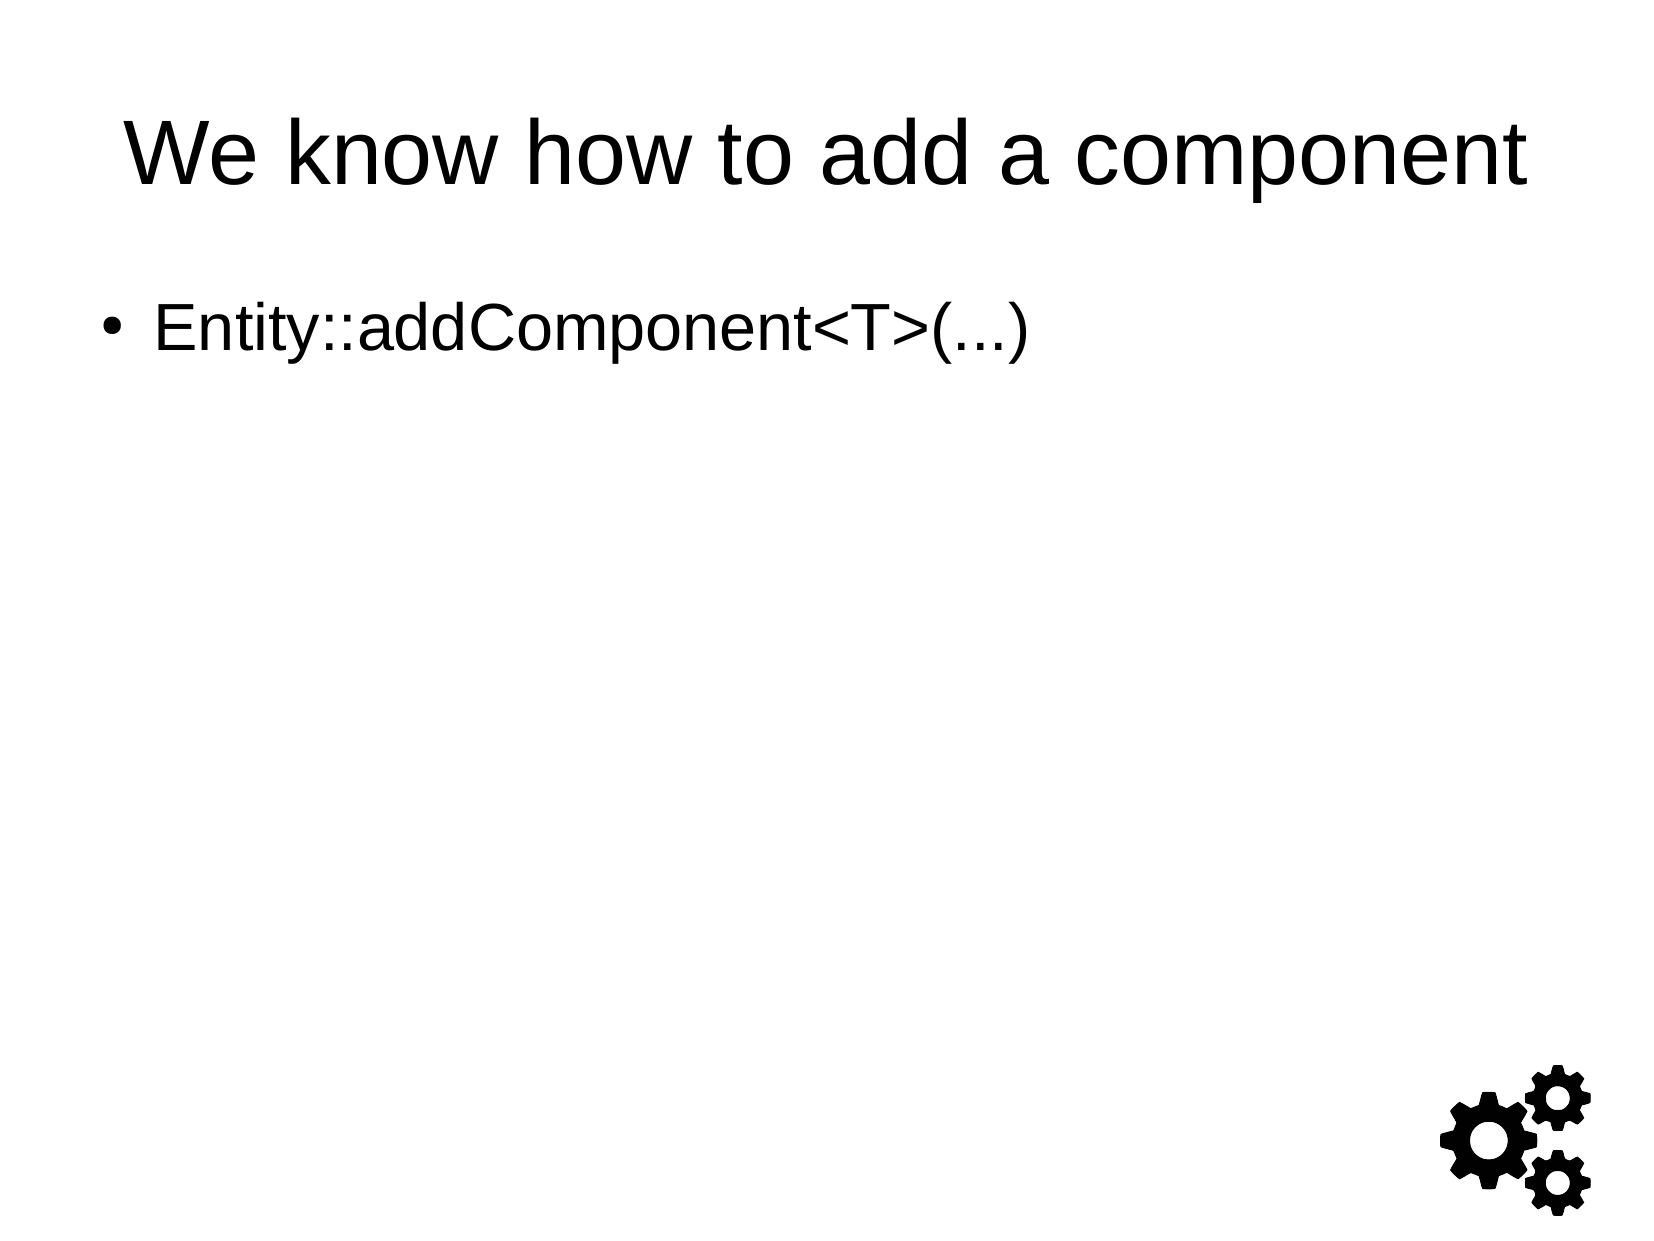

# We know how to add a component
Entity::addComponent<T>(...)